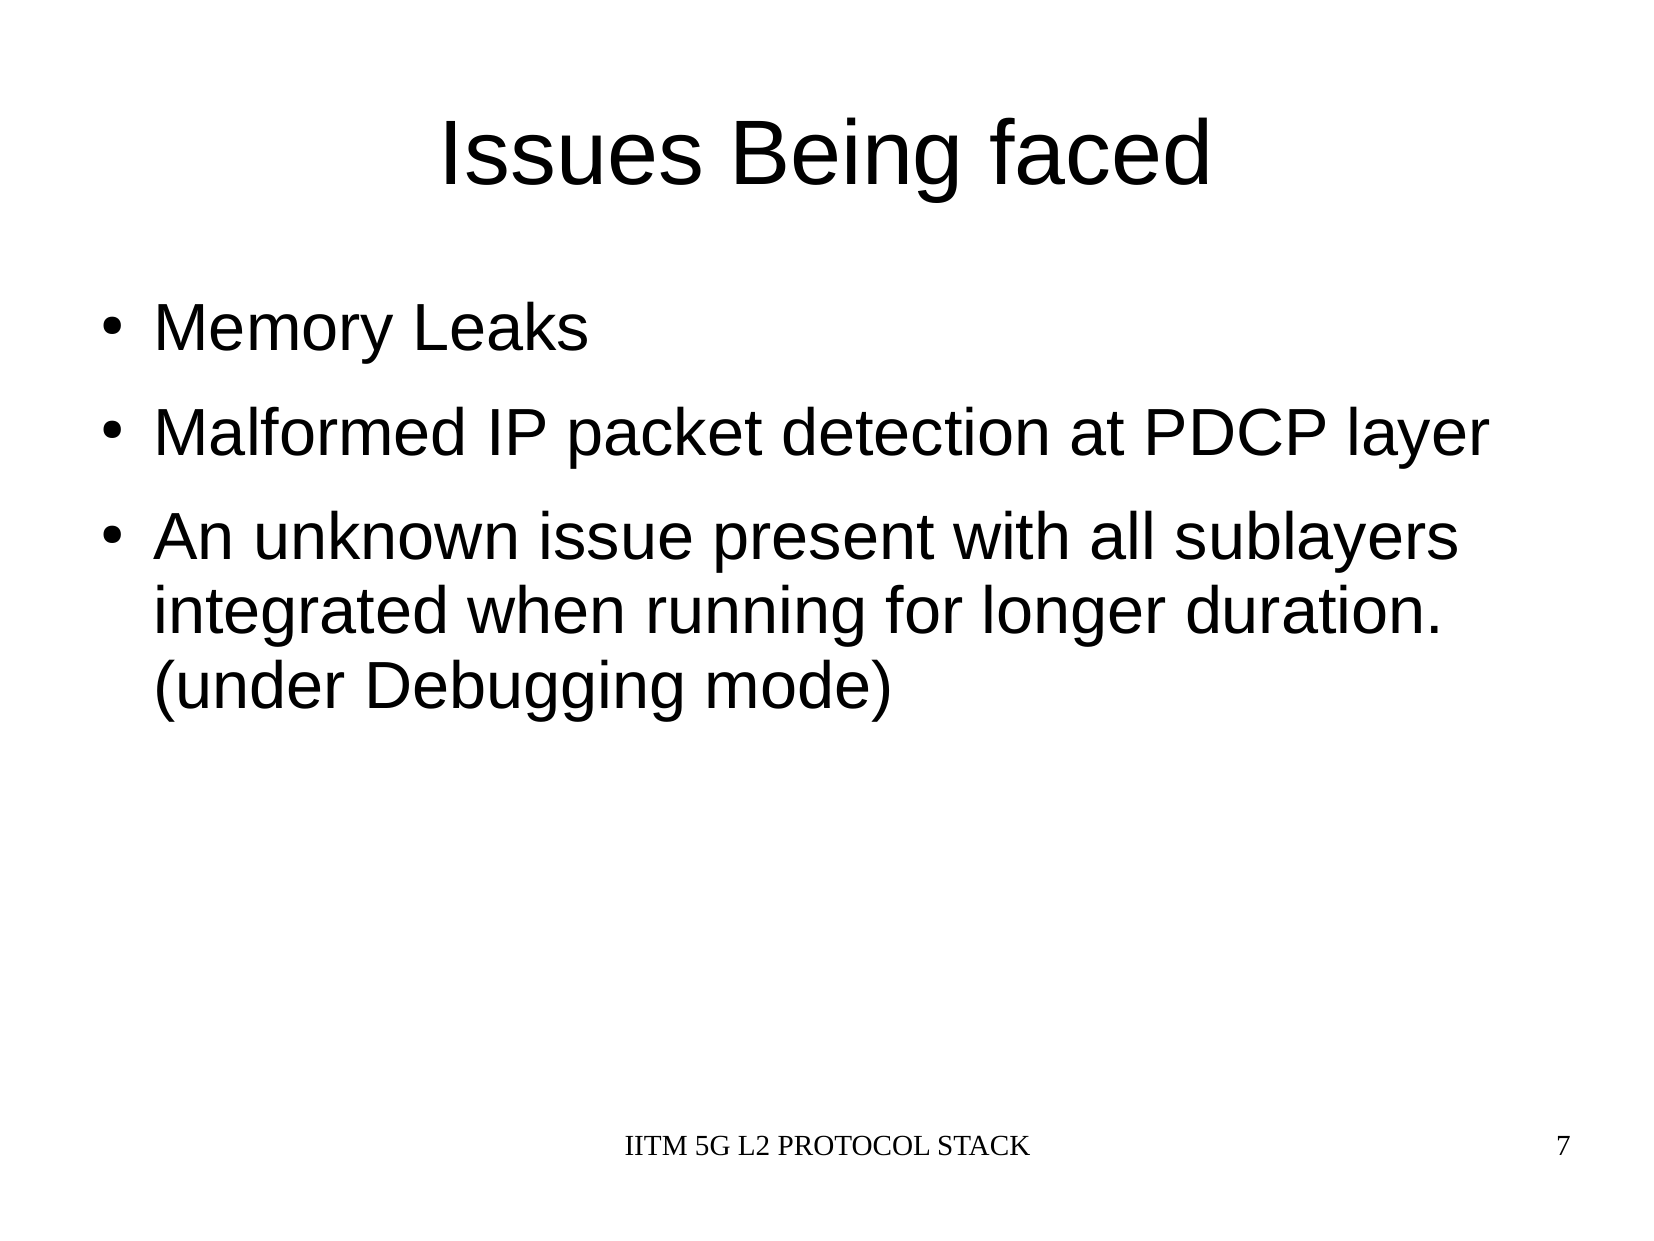

# Issues Being faced
Memory Leaks
Malformed IP packet detection at PDCP layer
An unknown issue present with all sublayers integrated when running for longer duration. (under Debugging mode)
IITM 5G L2 PROTOCOL STACK
7